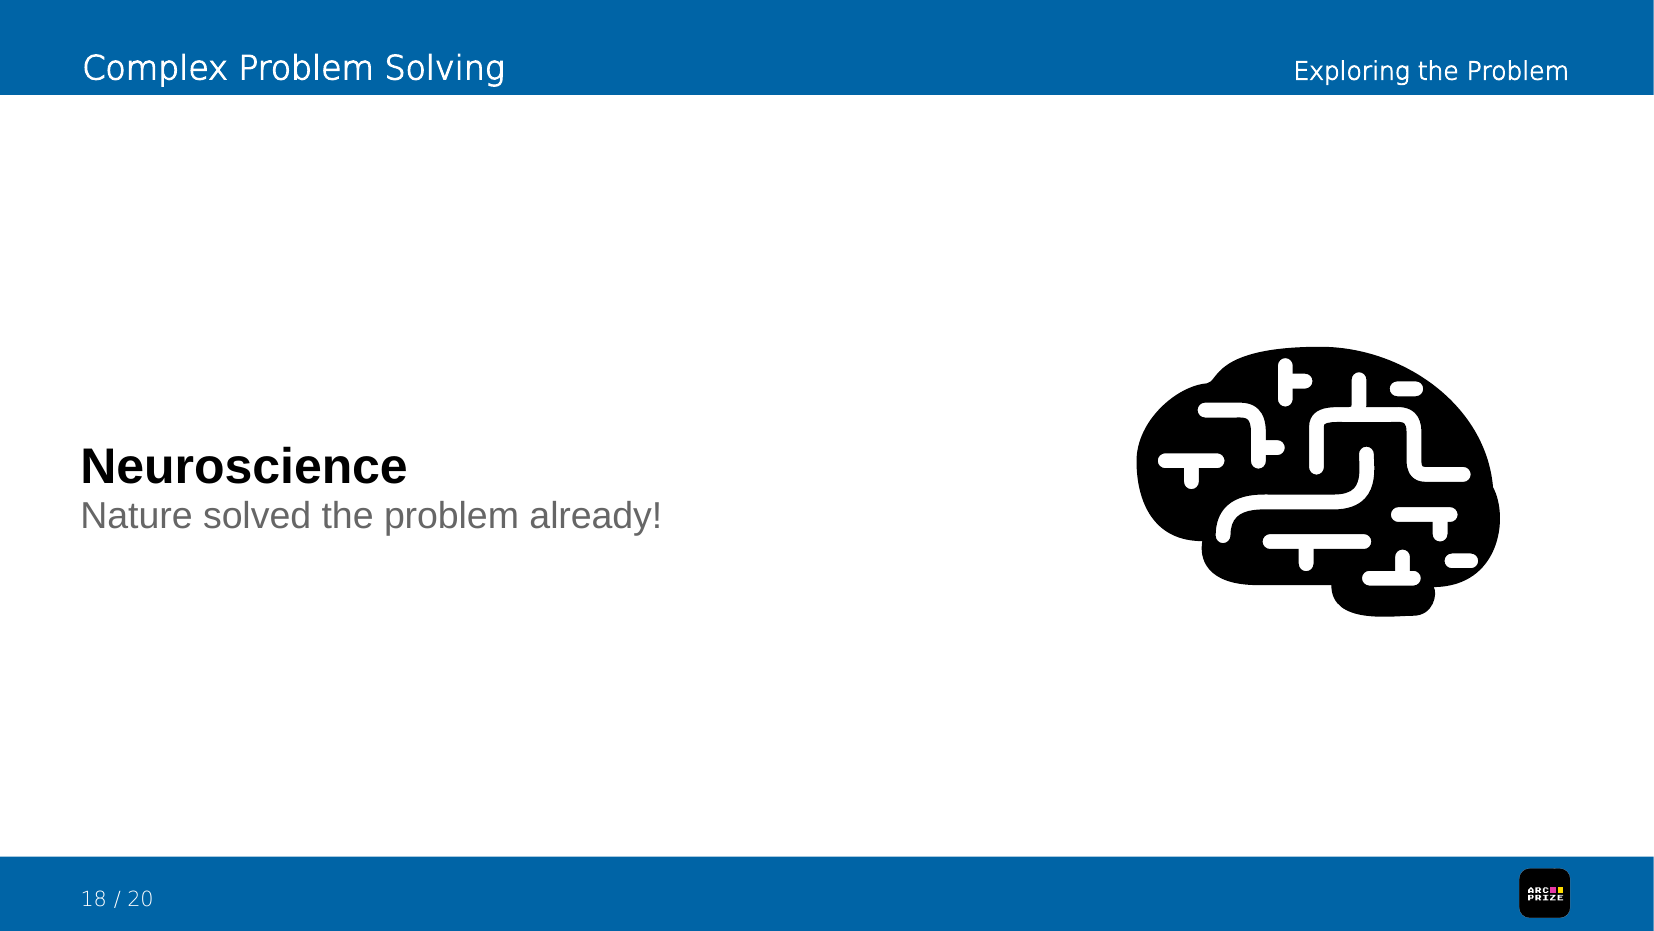

Exploring the Problem
# Complex Problem Solving
Neuroscience
Nature solved the problem already!
18